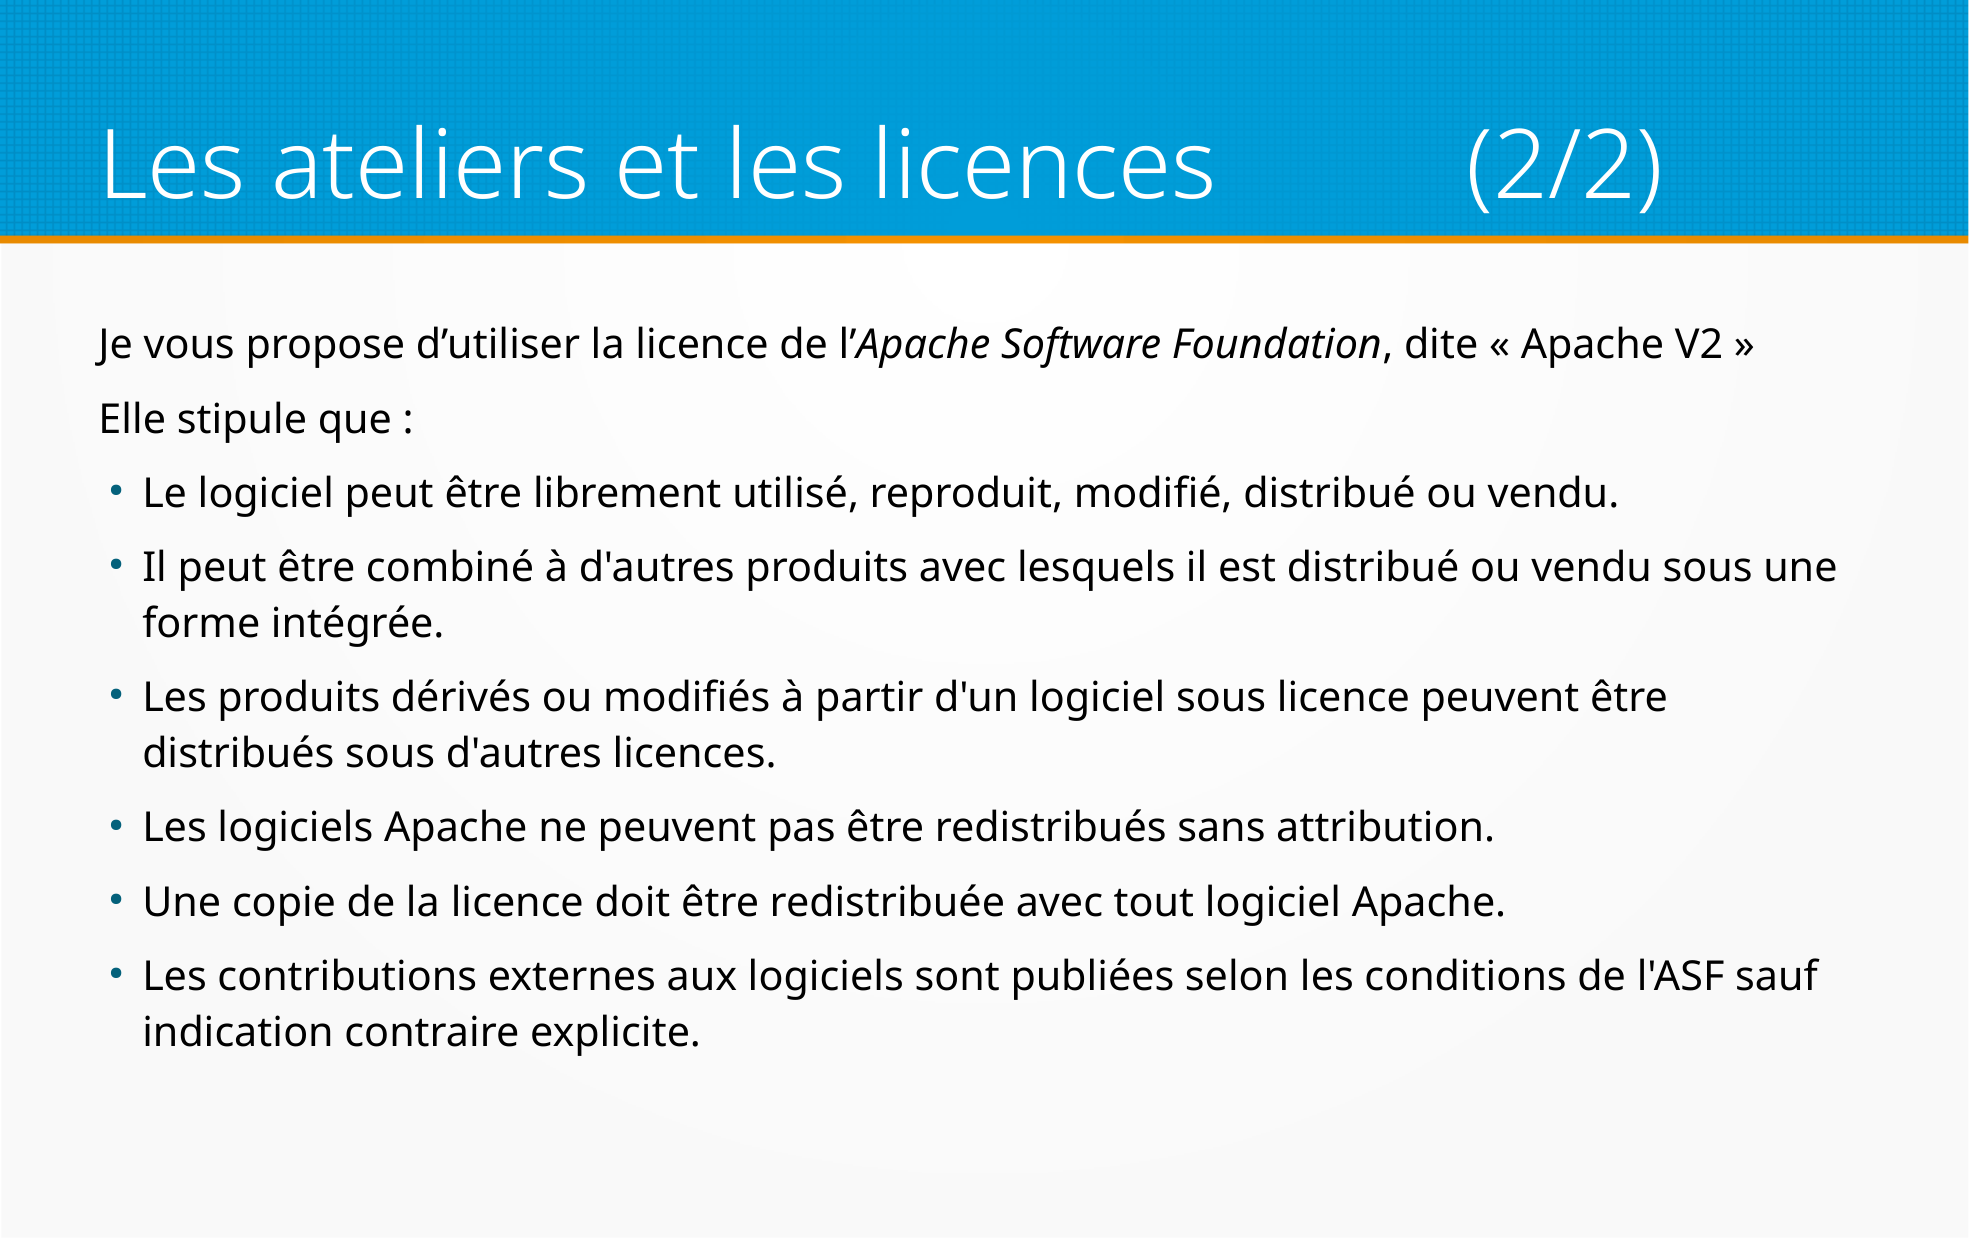

# Les ateliers et les licences (2/2)
Je vous propose d’utiliser la licence de l’Apache Software Foundation, dite « Apache V2 »
Elle stipule que :
Le logiciel peut être librement utilisé, reproduit, modifié, distribué ou vendu.
Il peut être combiné à d'autres produits avec lesquels il est distribué ou vendu sous une forme intégrée.
Les produits dérivés ou modifiés à partir d'un logiciel sous licence peuvent être distribués sous d'autres licences.
Les logiciels Apache ne peuvent pas être redistribués sans attribution.
Une copie de la licence doit être redistribuée avec tout logiciel Apache.
Les contributions externes aux logiciels sont publiées selon les conditions de l'ASF sauf indication contraire explicite.